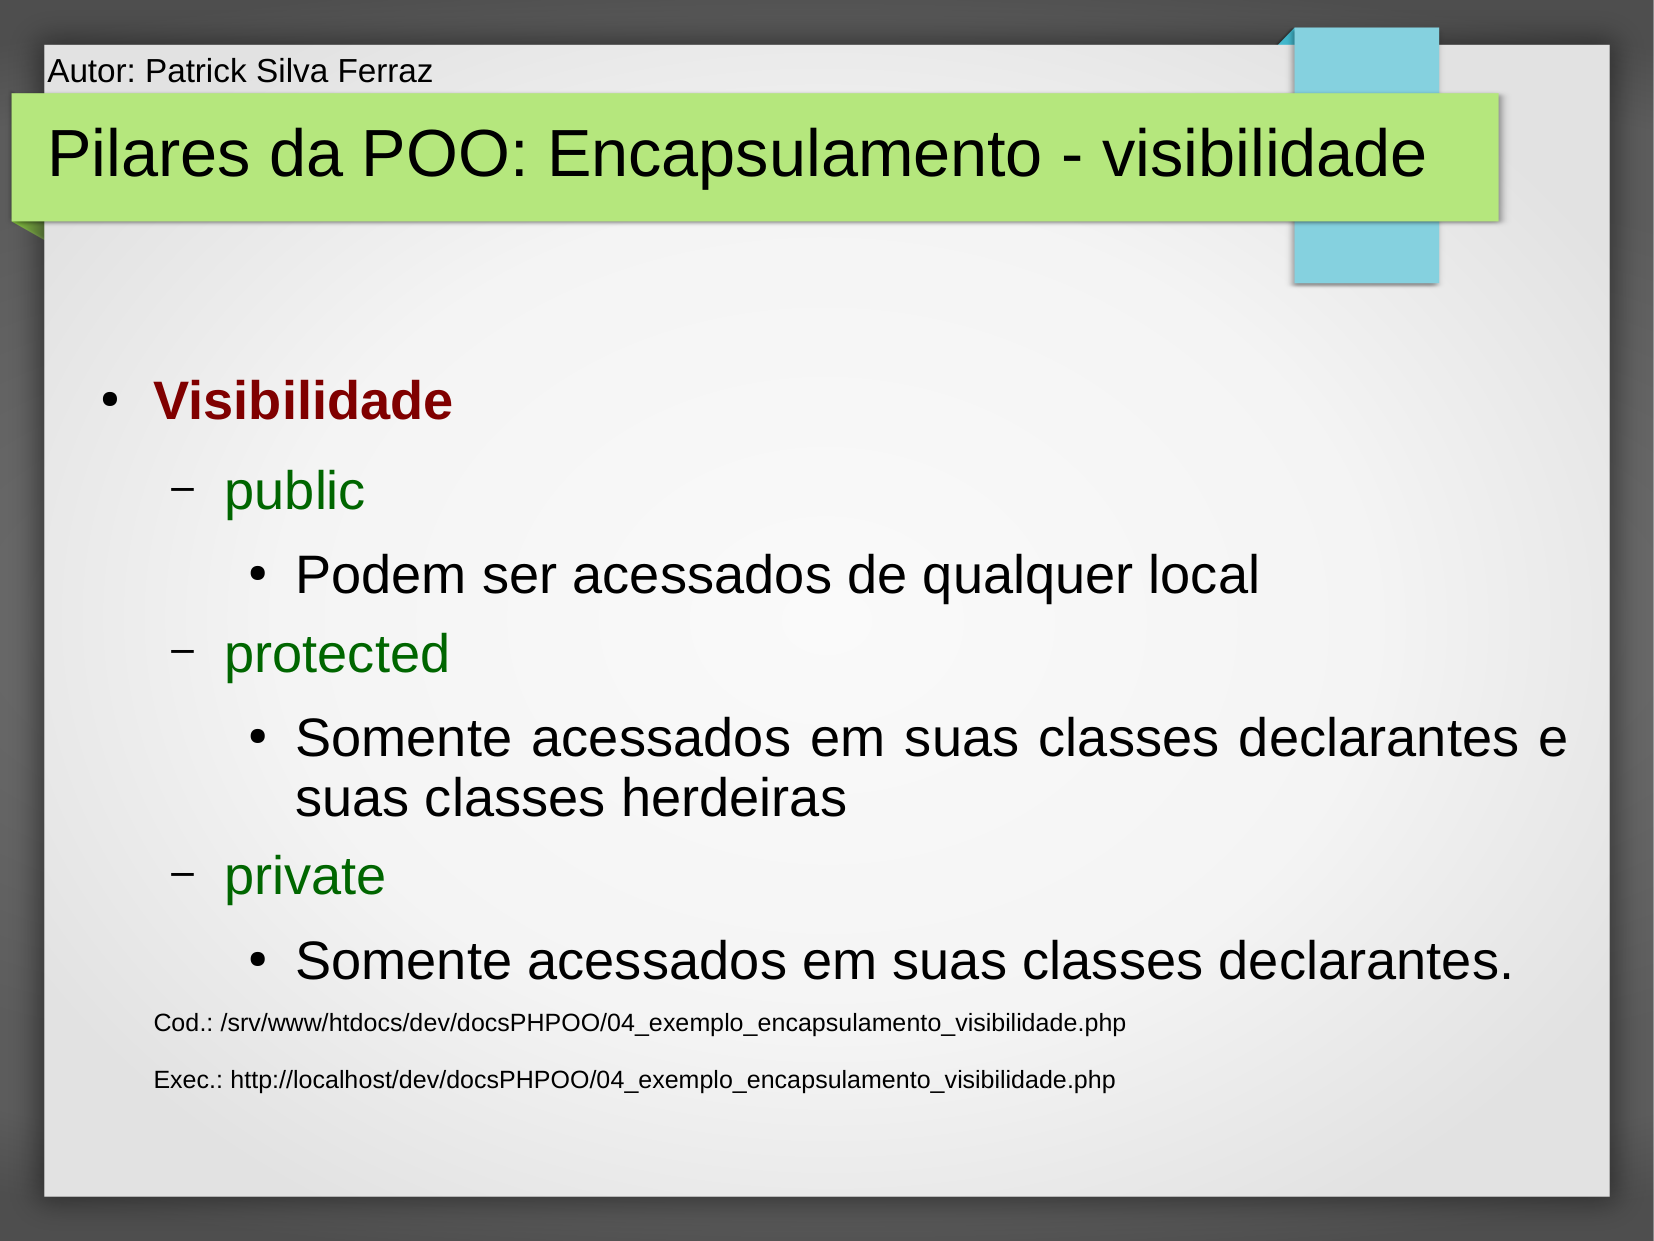

Autor: Patrick Silva Ferraz
# Pilares da POO: Encapsulamento - visibilidade
Visibilidade
public
Podem ser acessados de qualquer local
protected
Somente acessados em suas classes declarantes e suas classes herdeiras
private
Somente acessados em suas classes declarantes.
Cod.: /srv/www/htdocs/dev/docsPHPOO/04_exemplo_encapsulamento_visibilidade.php
Exec.: http://localhost/dev/docsPHPOO/04_exemplo_encapsulamento_visibilidade.php